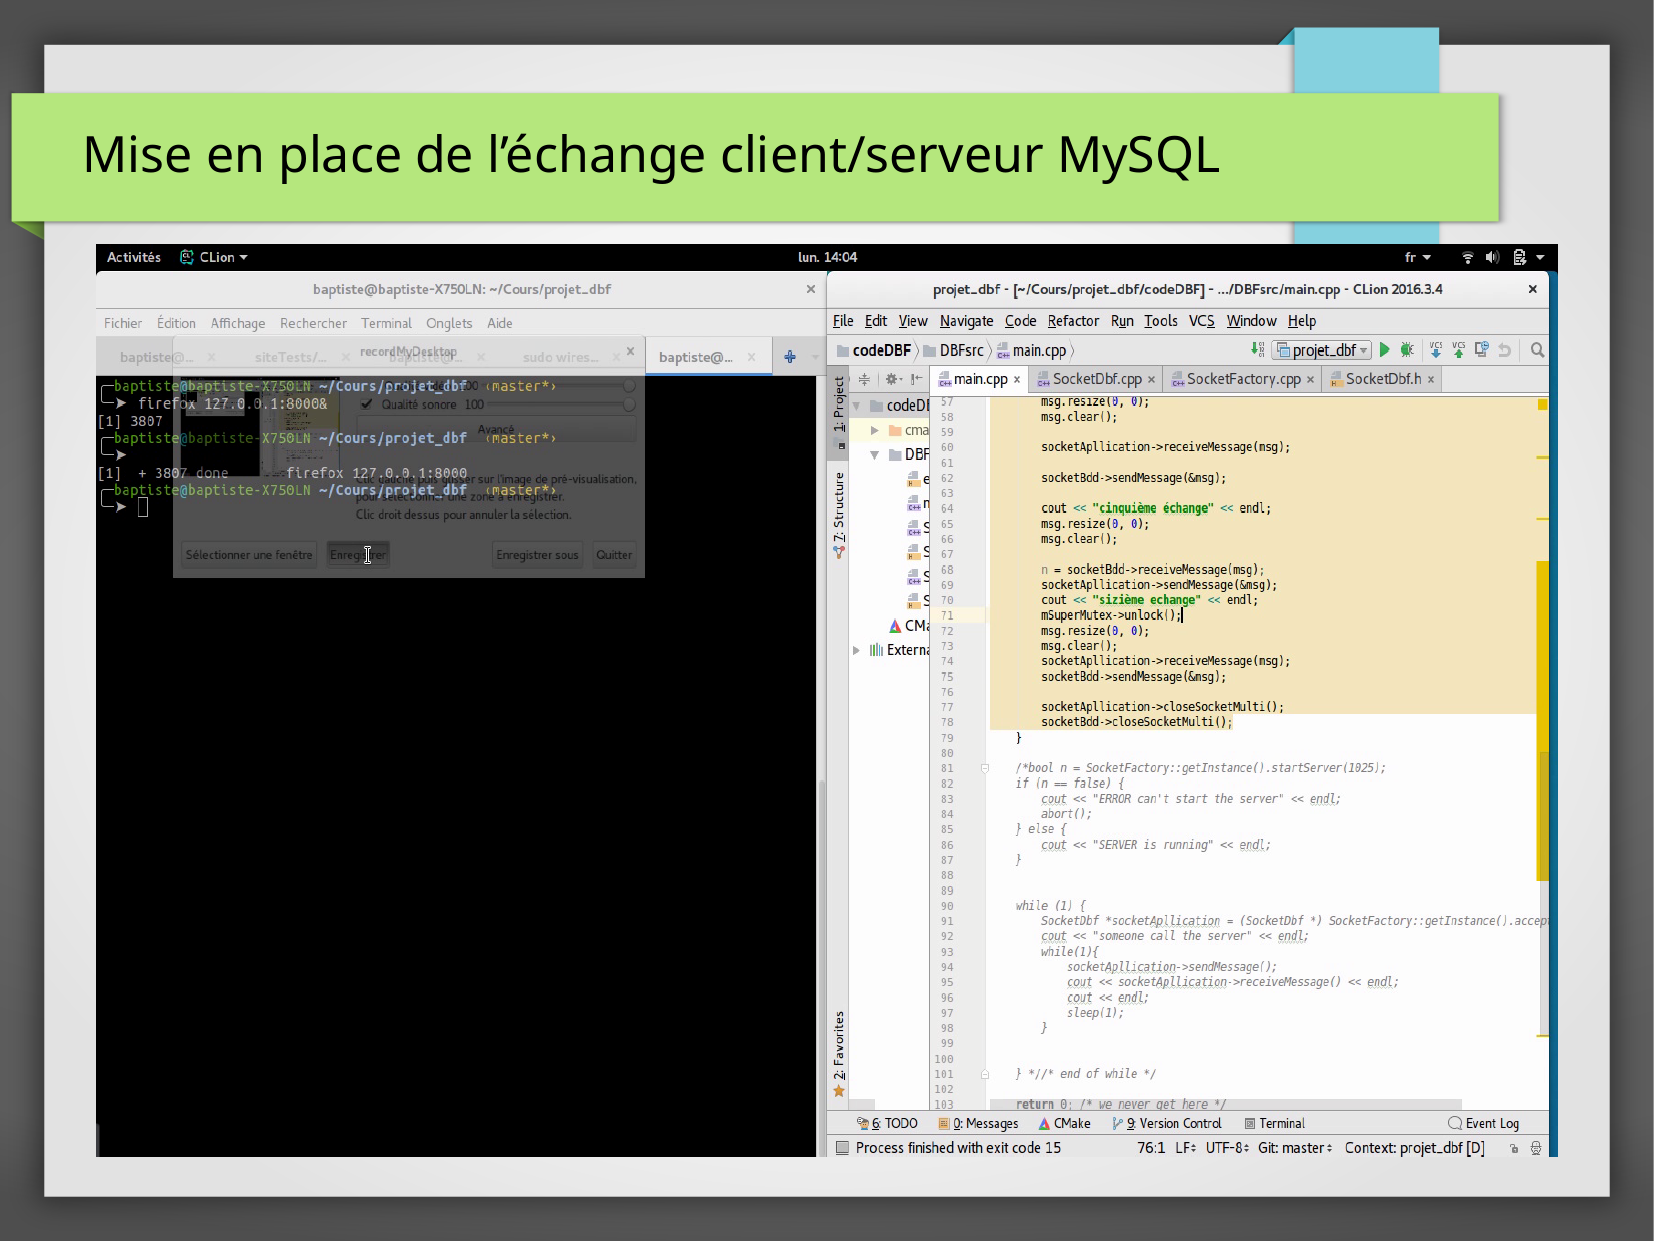

# Mise en place de l’échange client/serveur MySQL